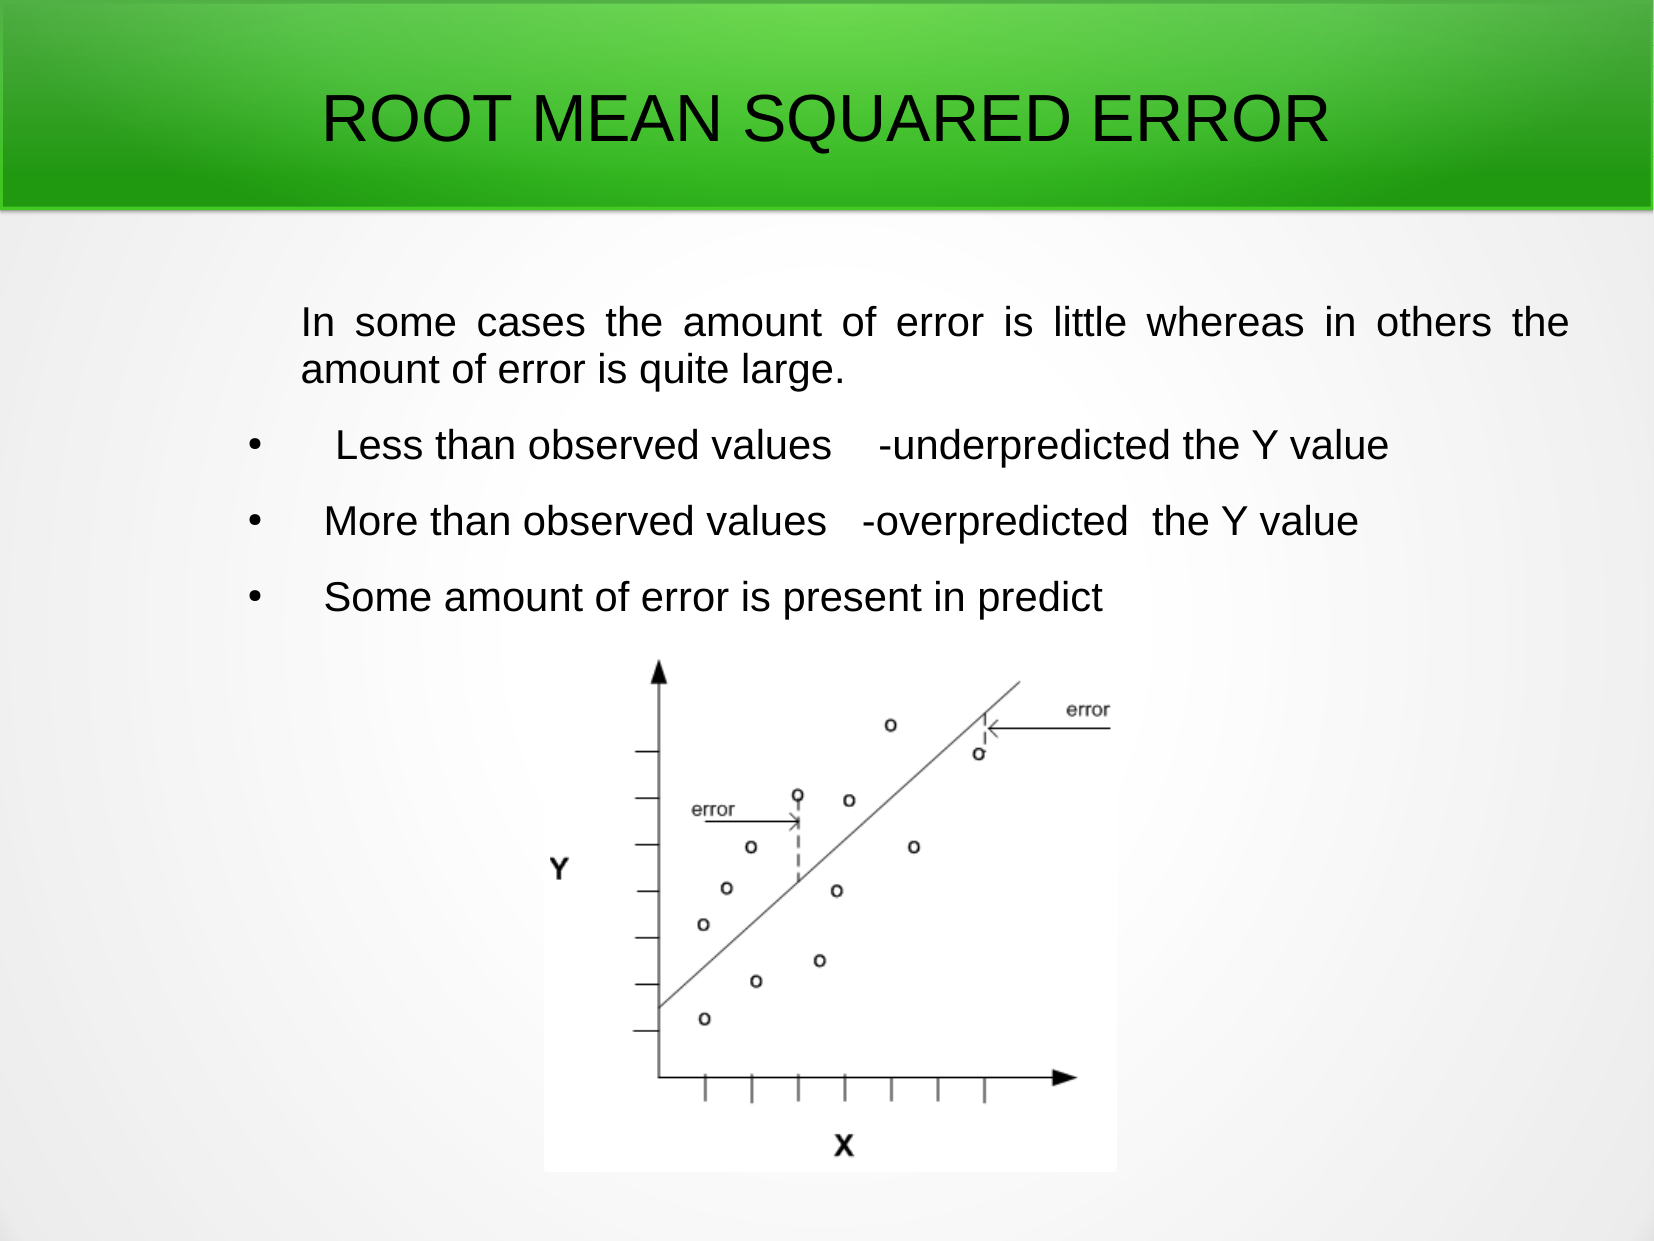

# ROOT MEAN SQUARED ERROR
In some cases the amount of error is little whereas in others the amount of error is quite large.
 Less than observed values -underpredicted the Y value
 More than observed values -overpredicted the Y value
 Some amount of error is present in predict